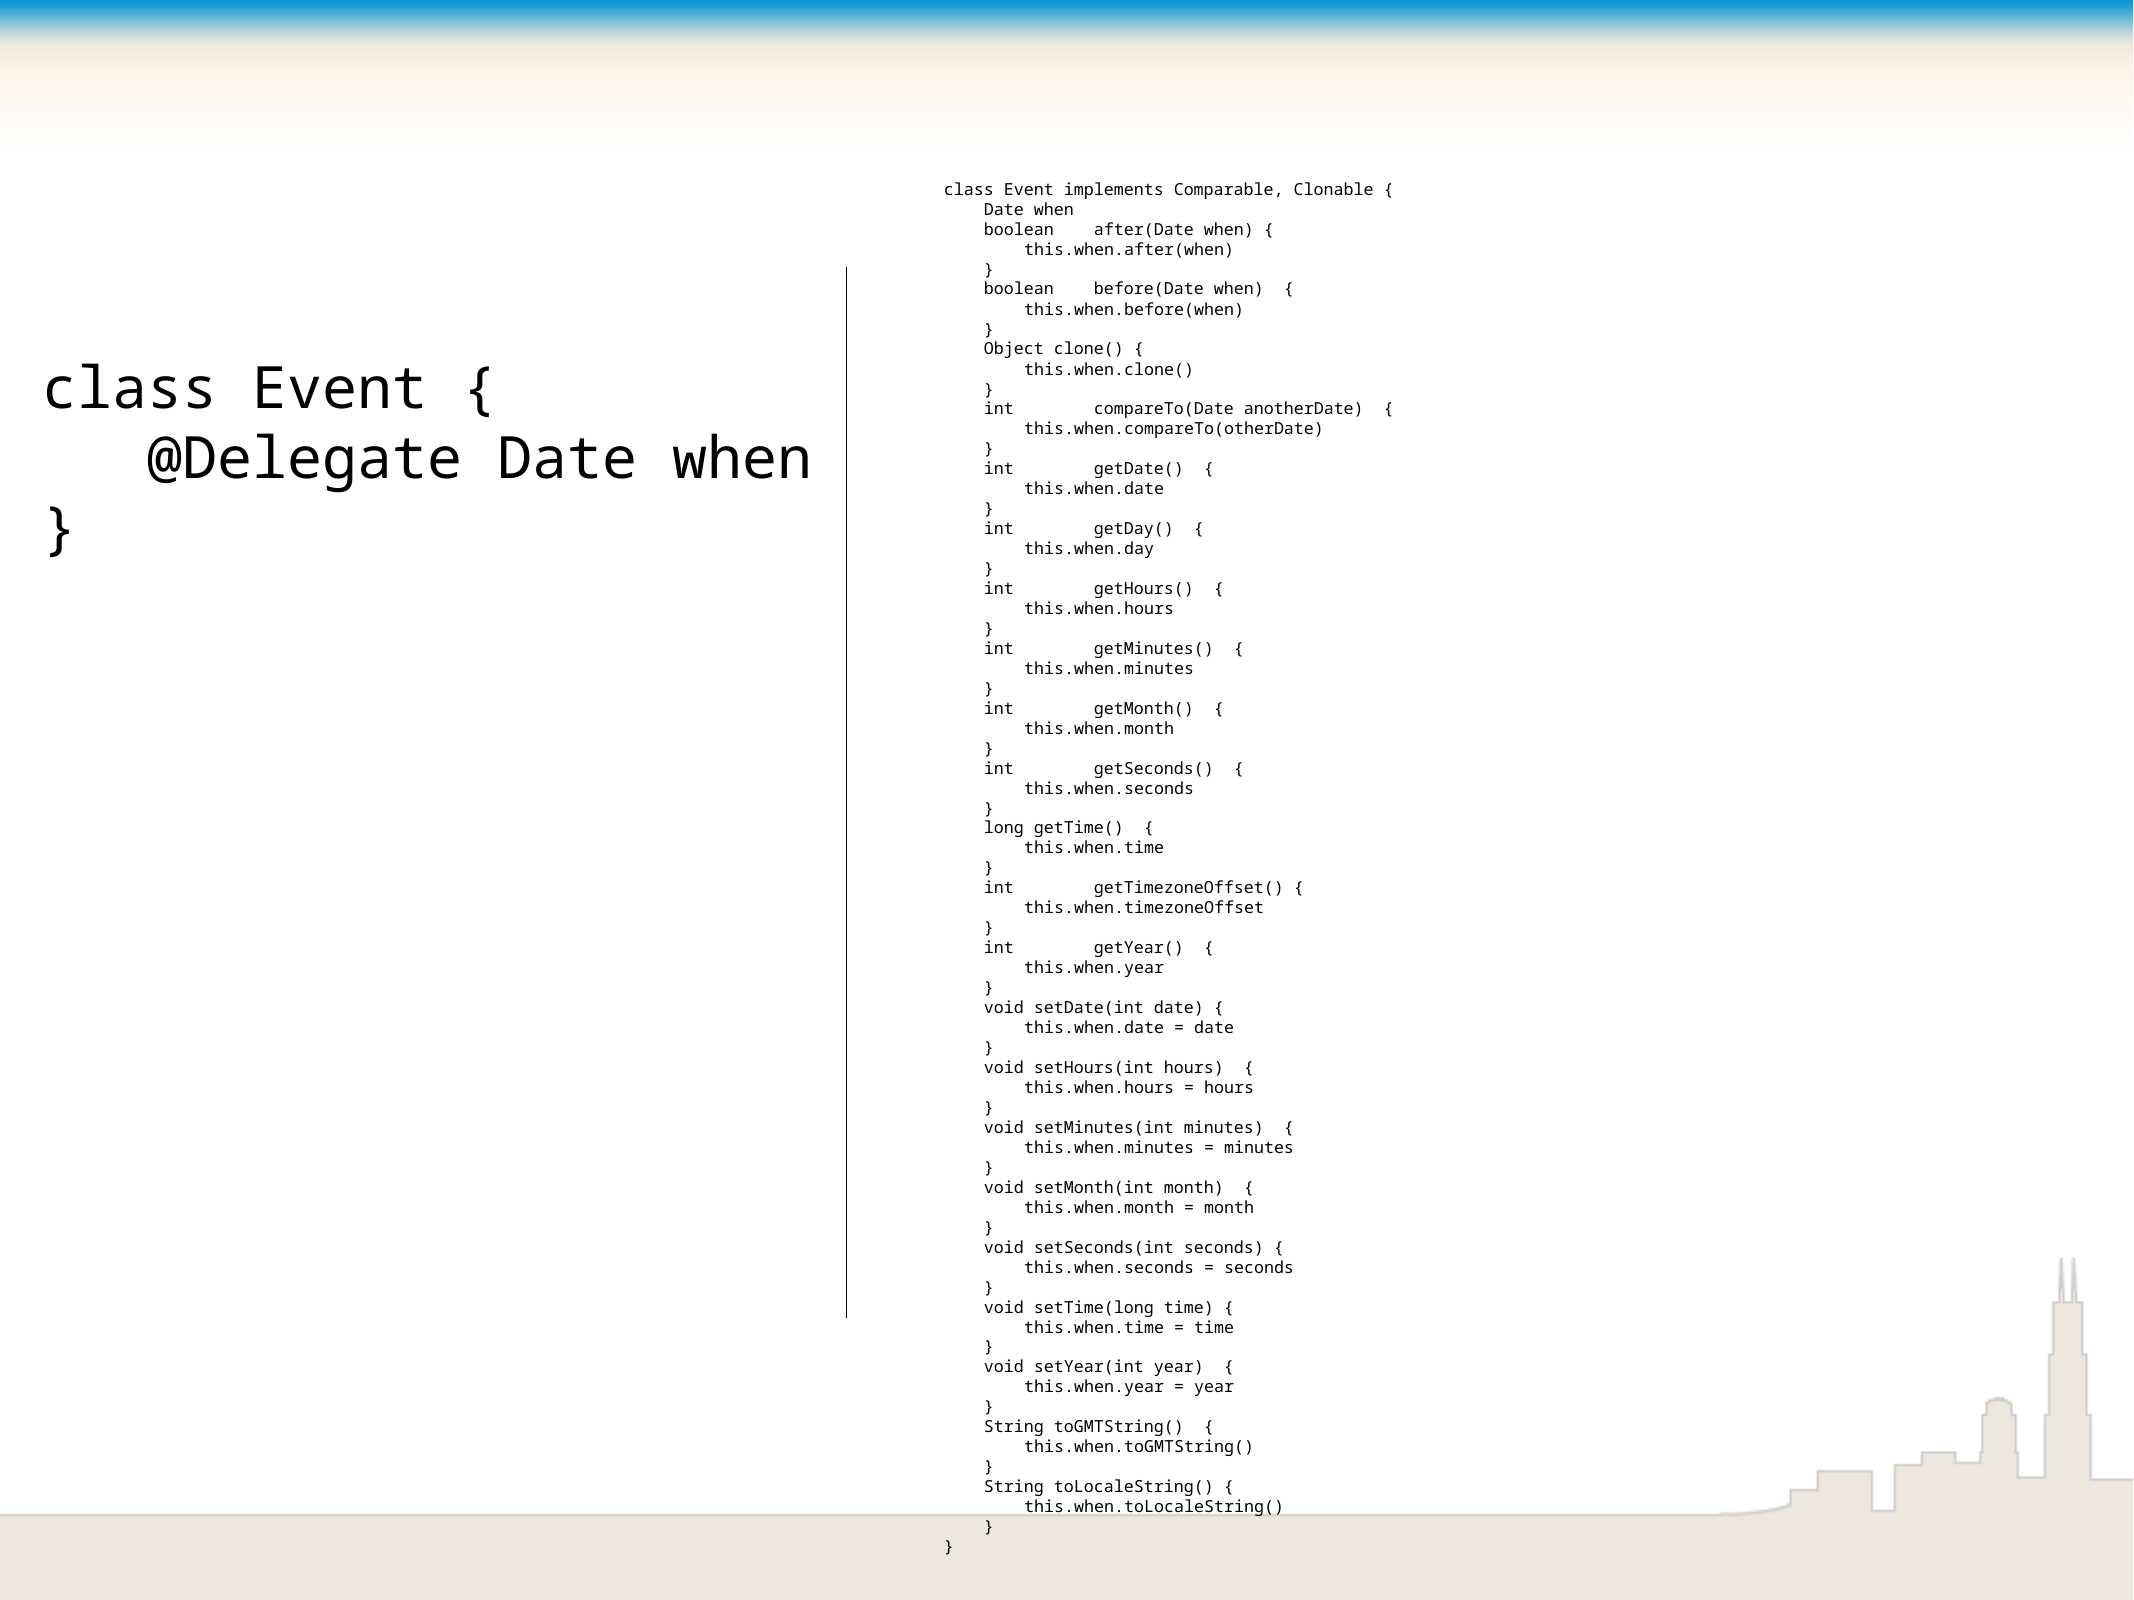

class Event implements Comparable, Clonable {
 Date when
 boolean	after(Date when) {
 this.when.after(when)
 }
 boolean	before(Date when) {
 this.when.before(when)
 }
 Object clone() {
 this.when.clone()
 }
 int	compareTo(Date anotherDate) {
 this.when.compareTo(otherDate)
 }
 int	getDate() {
 this.when.date
 }
 int	getDay() {
 this.when.day
 }
 int	getHours() {
 this.when.hours
 }
 int	getMinutes() {
 this.when.minutes
 }
 int	getMonth() {
 this.when.month
 }
 int	getSeconds() {
 this.when.seconds
 }
 long getTime() {
 this.when.time
 }
 int	getTimezoneOffset() {
 this.when.timezoneOffset
 }
 int	getYear() {
 this.when.year
 }
 void setDate(int date) {
 this.when.date = date
 }
 void setHours(int hours) {
 this.when.hours = hours
 }
 void setMinutes(int minutes) {
 this.when.minutes = minutes
 }
 void setMonth(int month) {
 this.when.month = month
 }
 void setSeconds(int seconds) {
 this.when.seconds = seconds
 }
 void setTime(long time) {
 this.when.time = time
 }
 void setYear(int year) {
 this.when.year = year
 }
 String toGMTString() {
 this.when.toGMTString()
 }
 String toLocaleString() {
 this.when.toLocaleString()
 }
}
class Event {
 @Delegate Date when
}